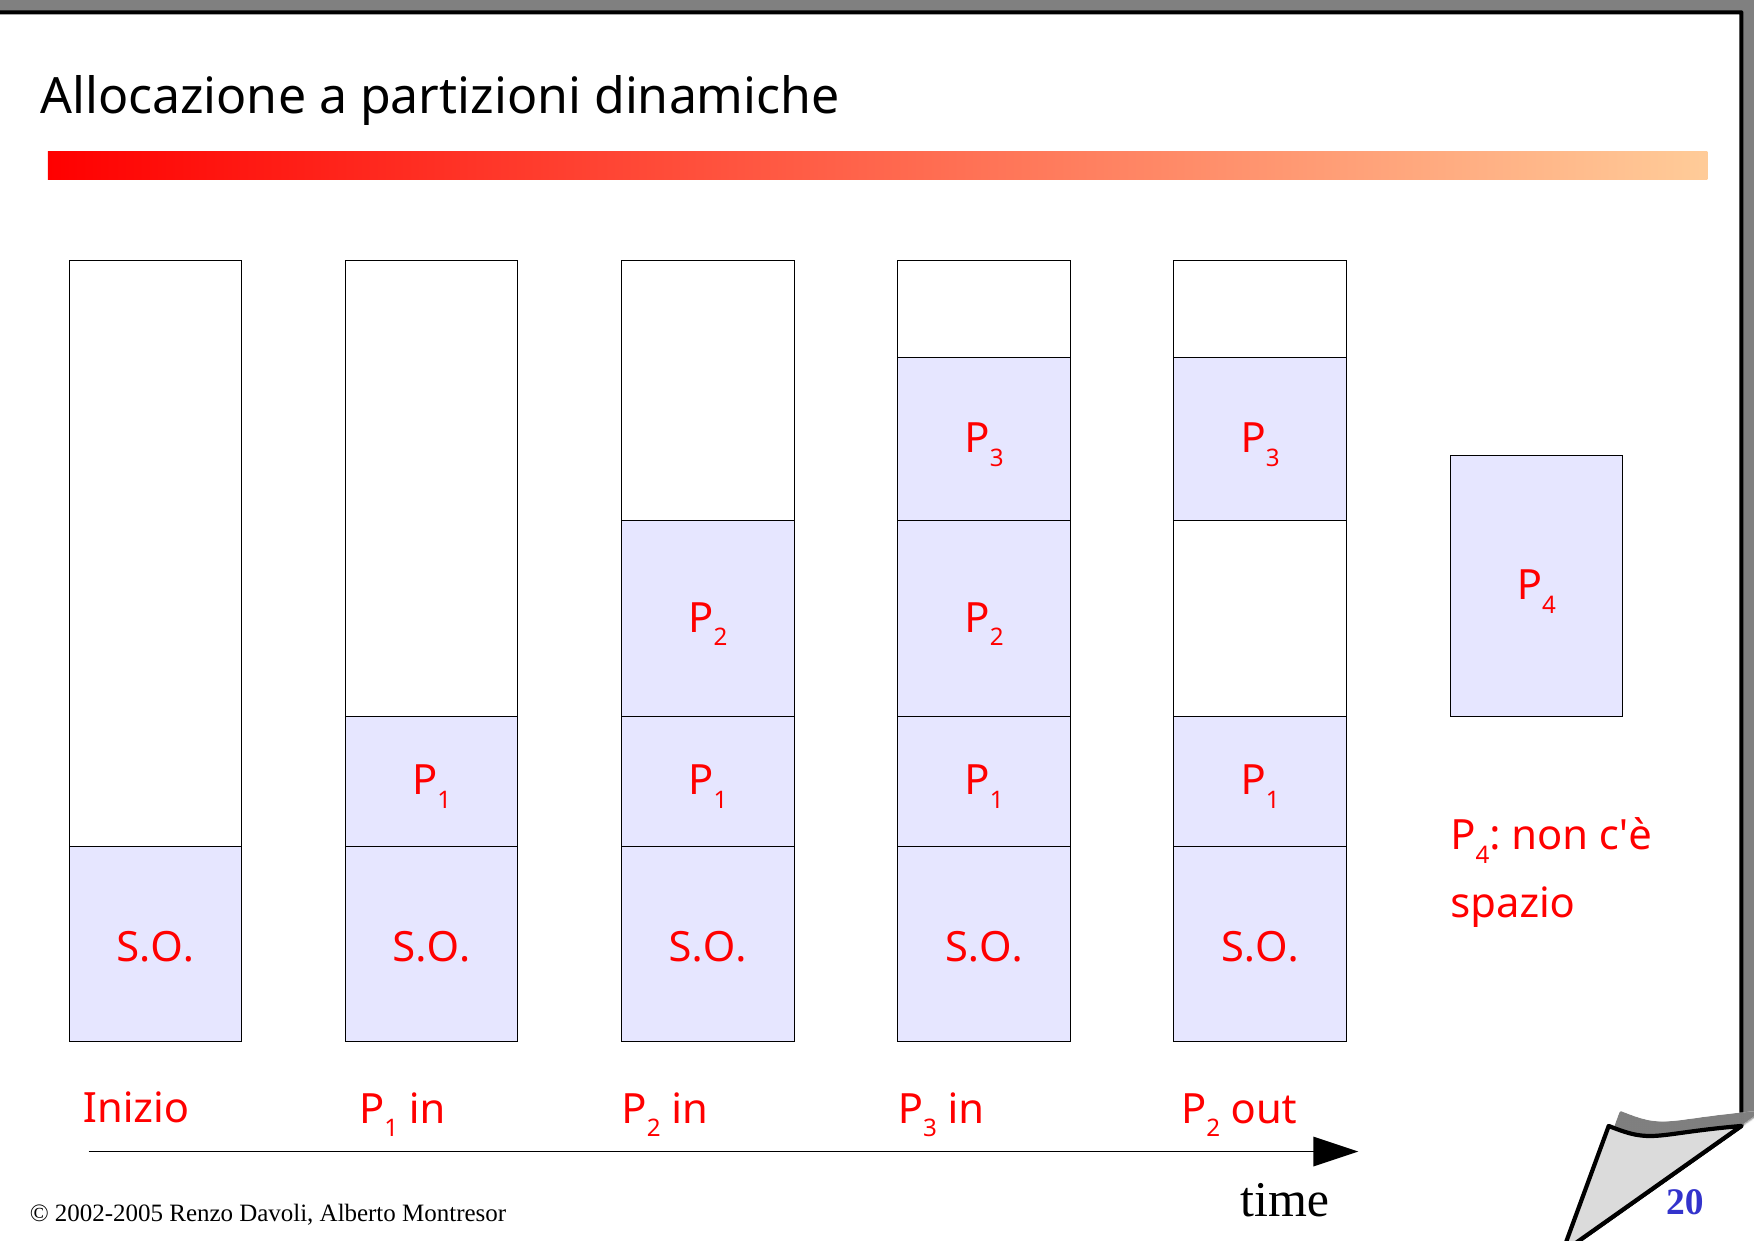

# Allocazione a partizioni dinamiche
P3
P3
P4
P2
P2
P1
P1
P1
P1
P4: non c'è
spazio
S.O.
S.O.
S.O.
S.O.
S.O.
Inizio
P1 in
P2 in
P3 in
P2 out
time